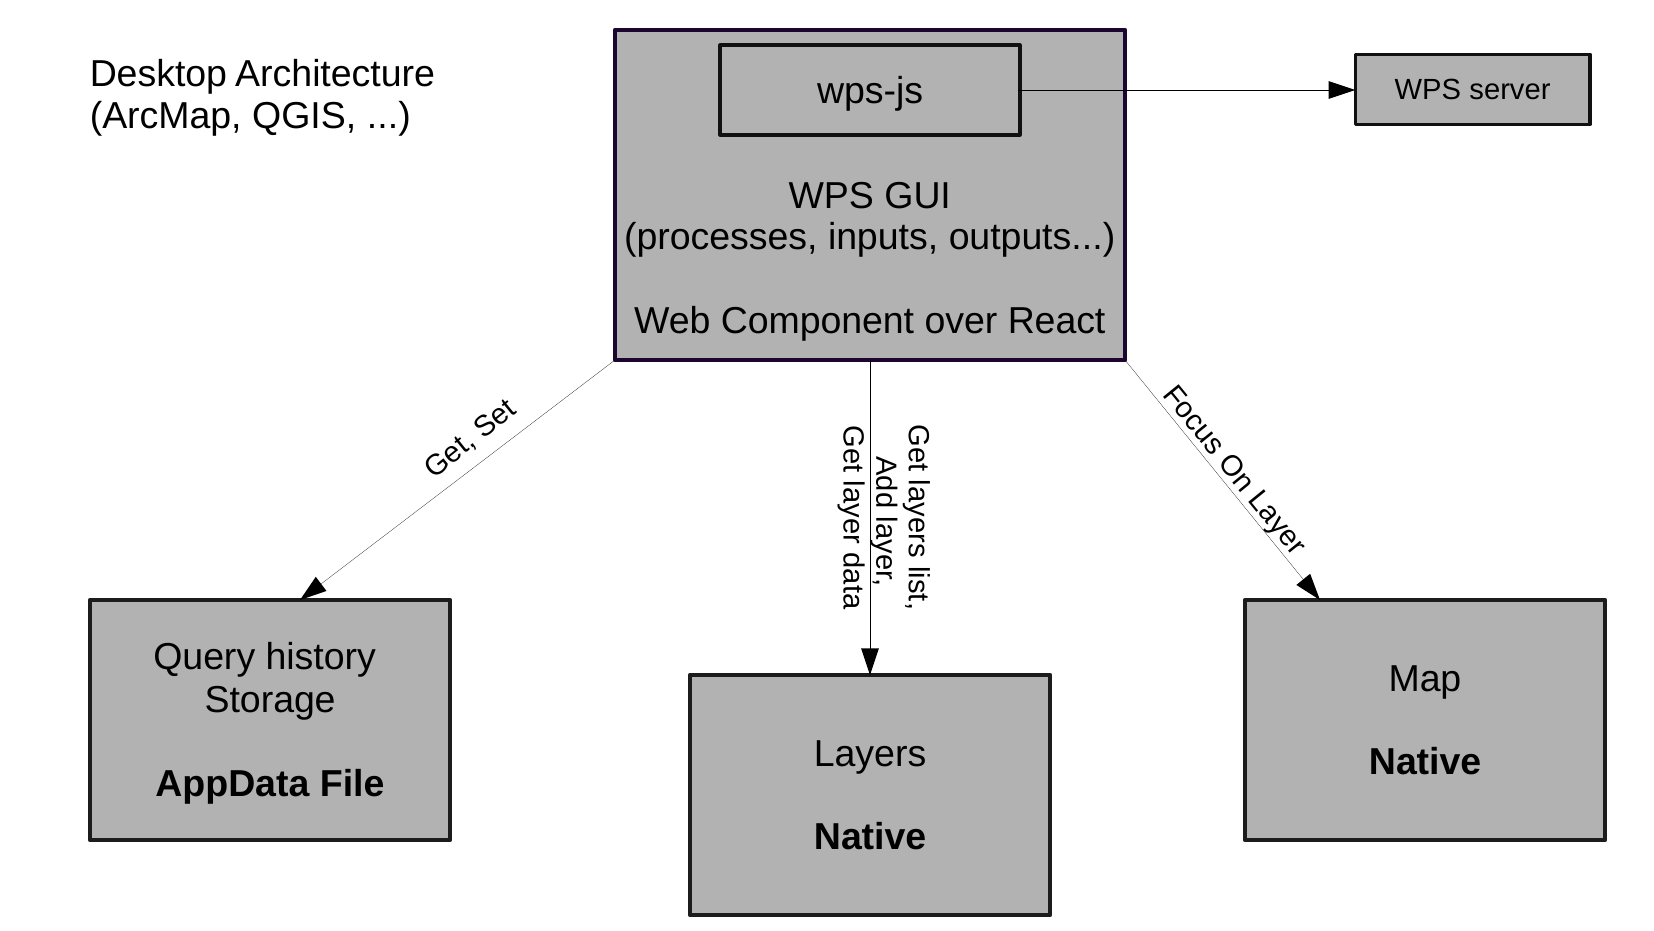

WPS GUI
(processes, inputs, outputs...)
Web Component over React
Desktop Architecture
(ArcMap, QGIS, ...)
wps-js
WPS server
Get layers list,
 Add layer,
Get layer data
Focus On Layer
Get, Set
Query history
Storage
AppData File
Map
Native
Layers
Native